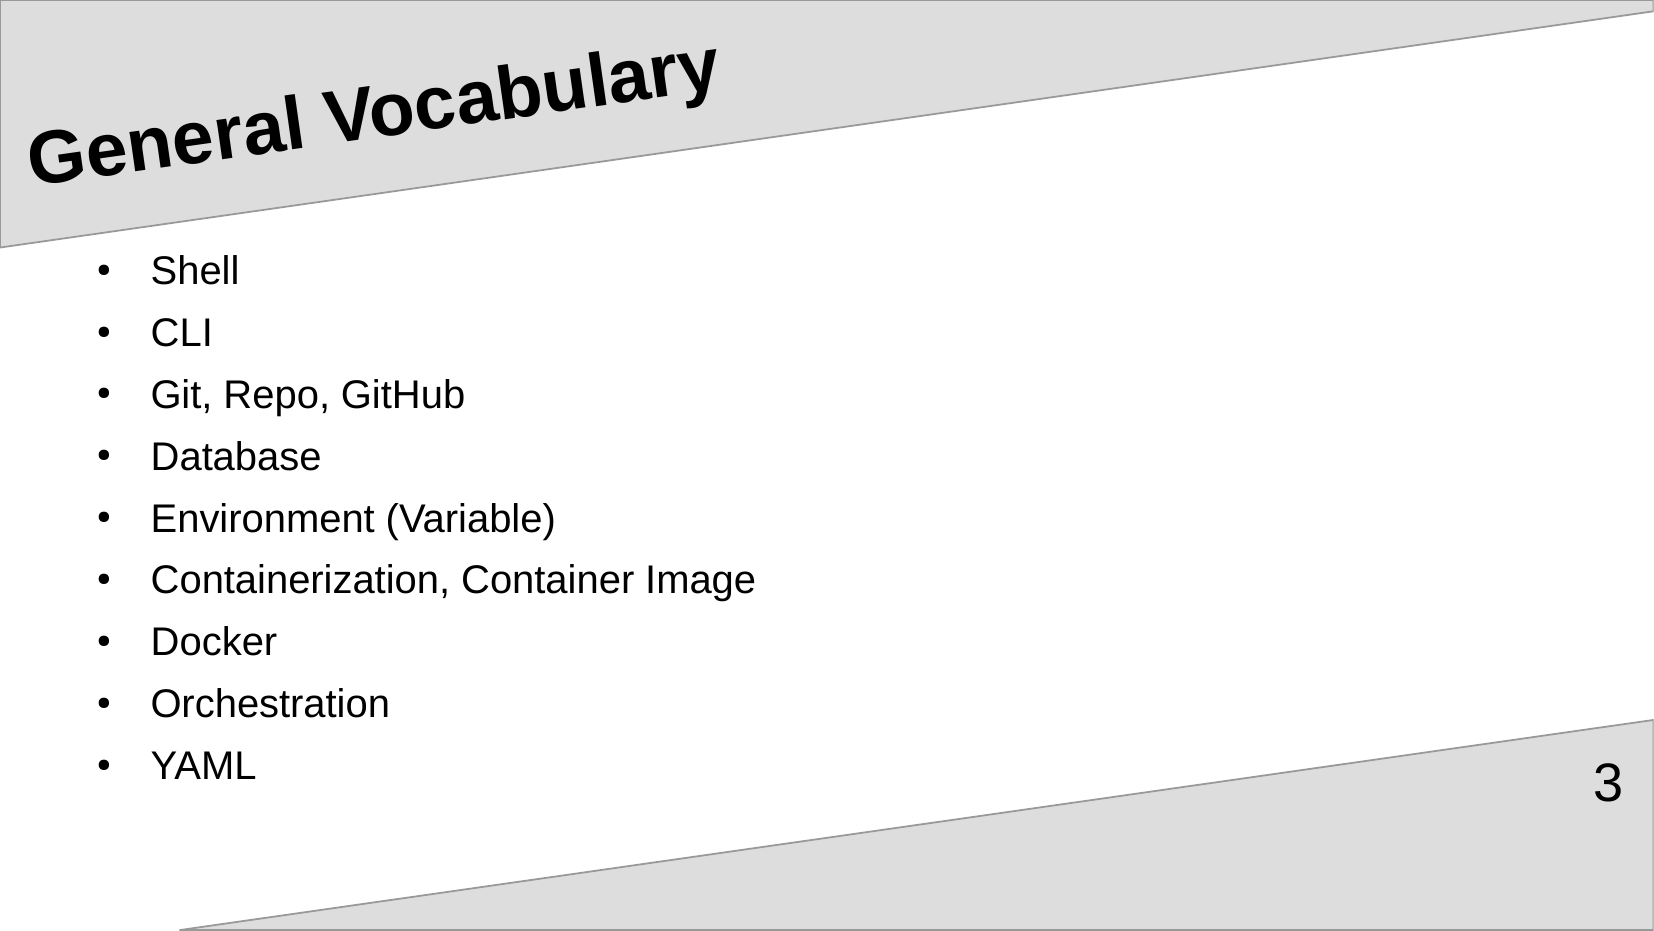

# General Vocabulary
Shell
CLI
Git, Repo, GitHub
Database
Environment (Variable)
Containerization, Container Image
Docker
Orchestration
YAML
3